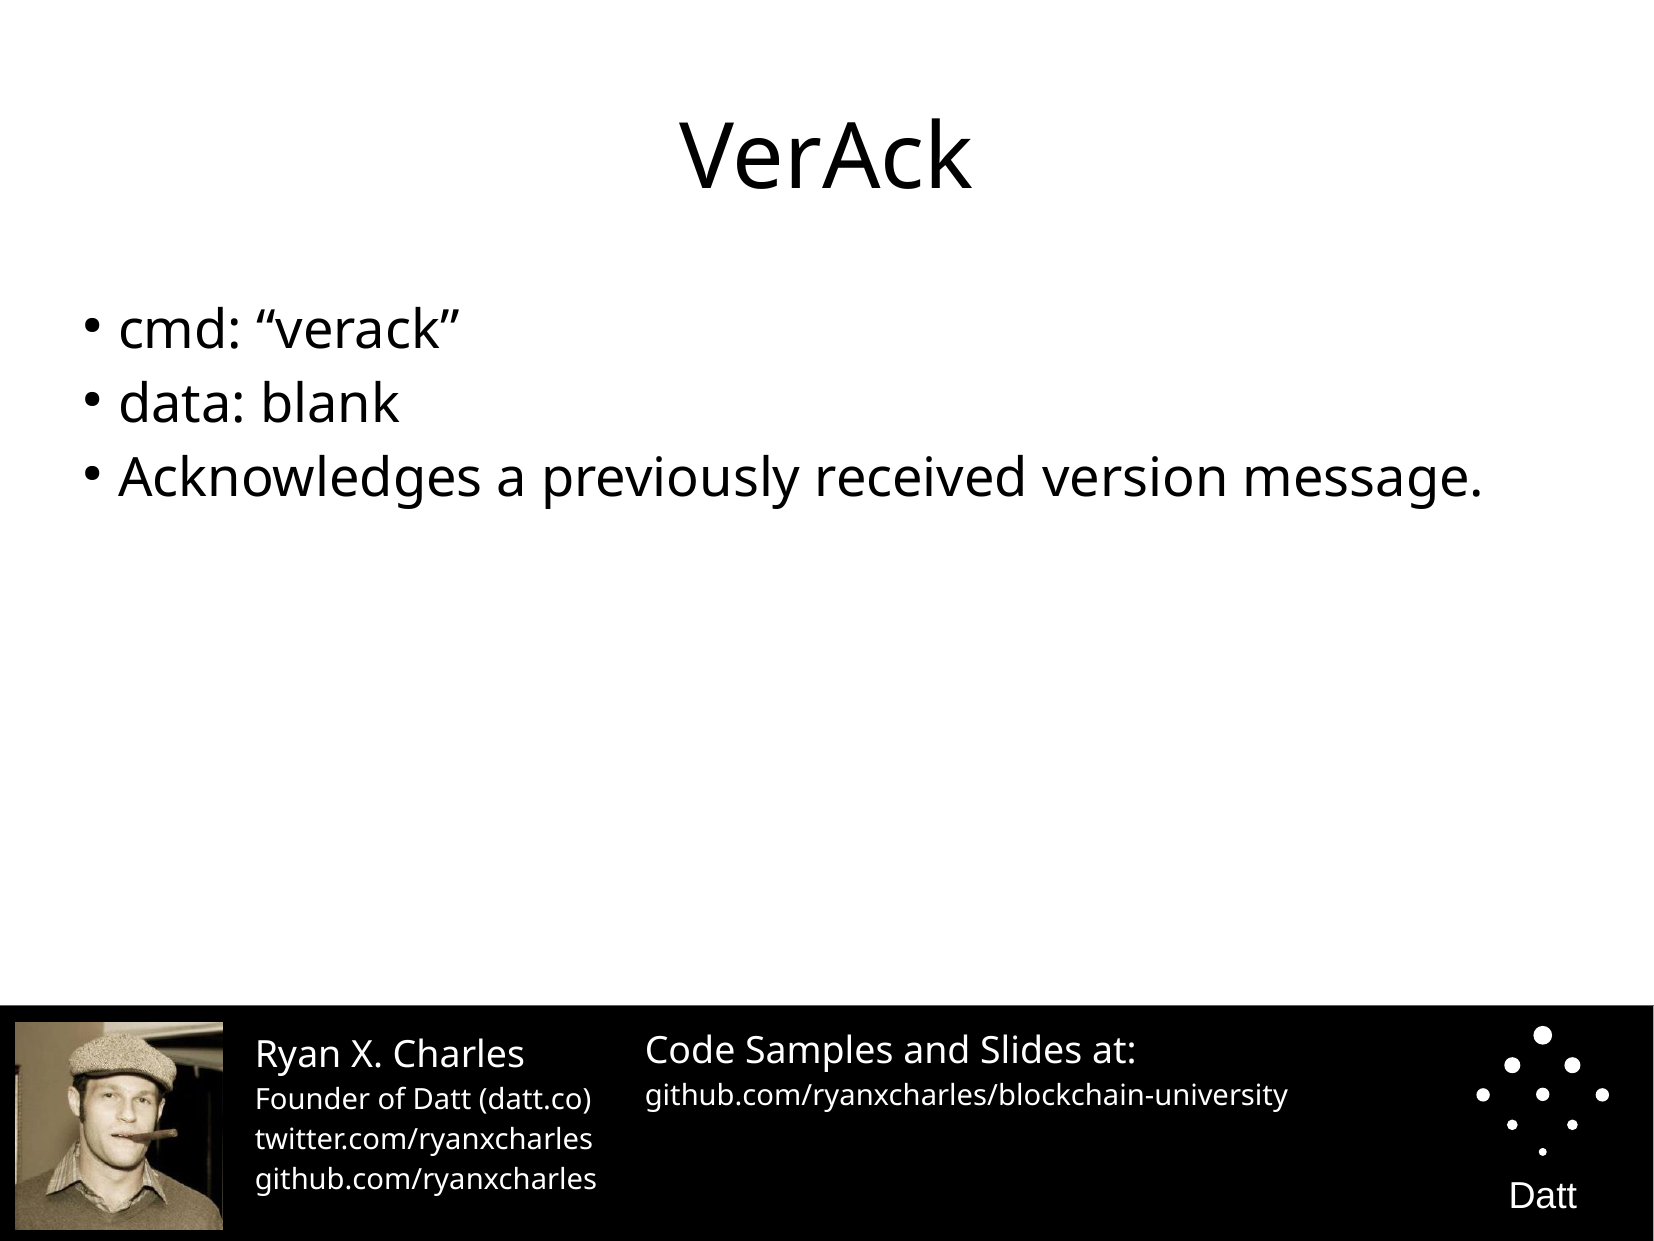

# VerAck
cmd: “verack”
data: blank
Acknowledges a previously received version message.
Code Samples and Slides at:
github.com/ryanxcharles/blockchain-university
Ryan X. Charles
Founder of Datt (datt.co)
twitter.com/ryanxcharles
github.com/ryanxcharles
Datt